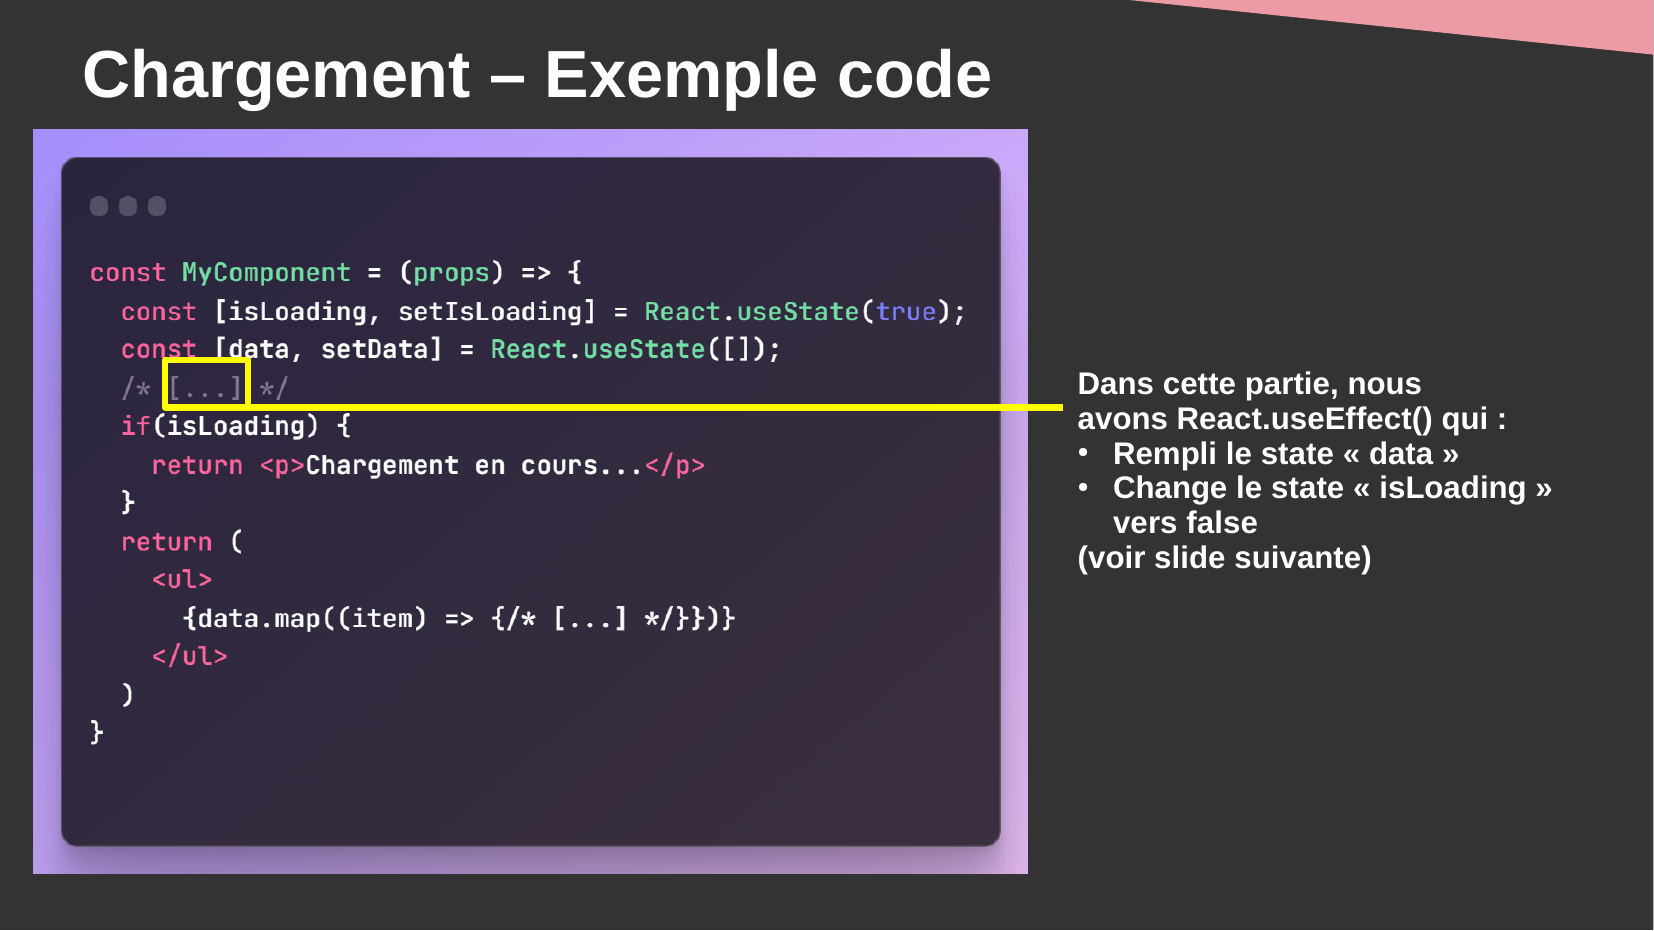

# Chargement – Exemple code
Dans cette partie, nous avons React.useEffect() qui :
Rempli le state « data »
Change le state « isLoading » vers false
(voir slide suivante)